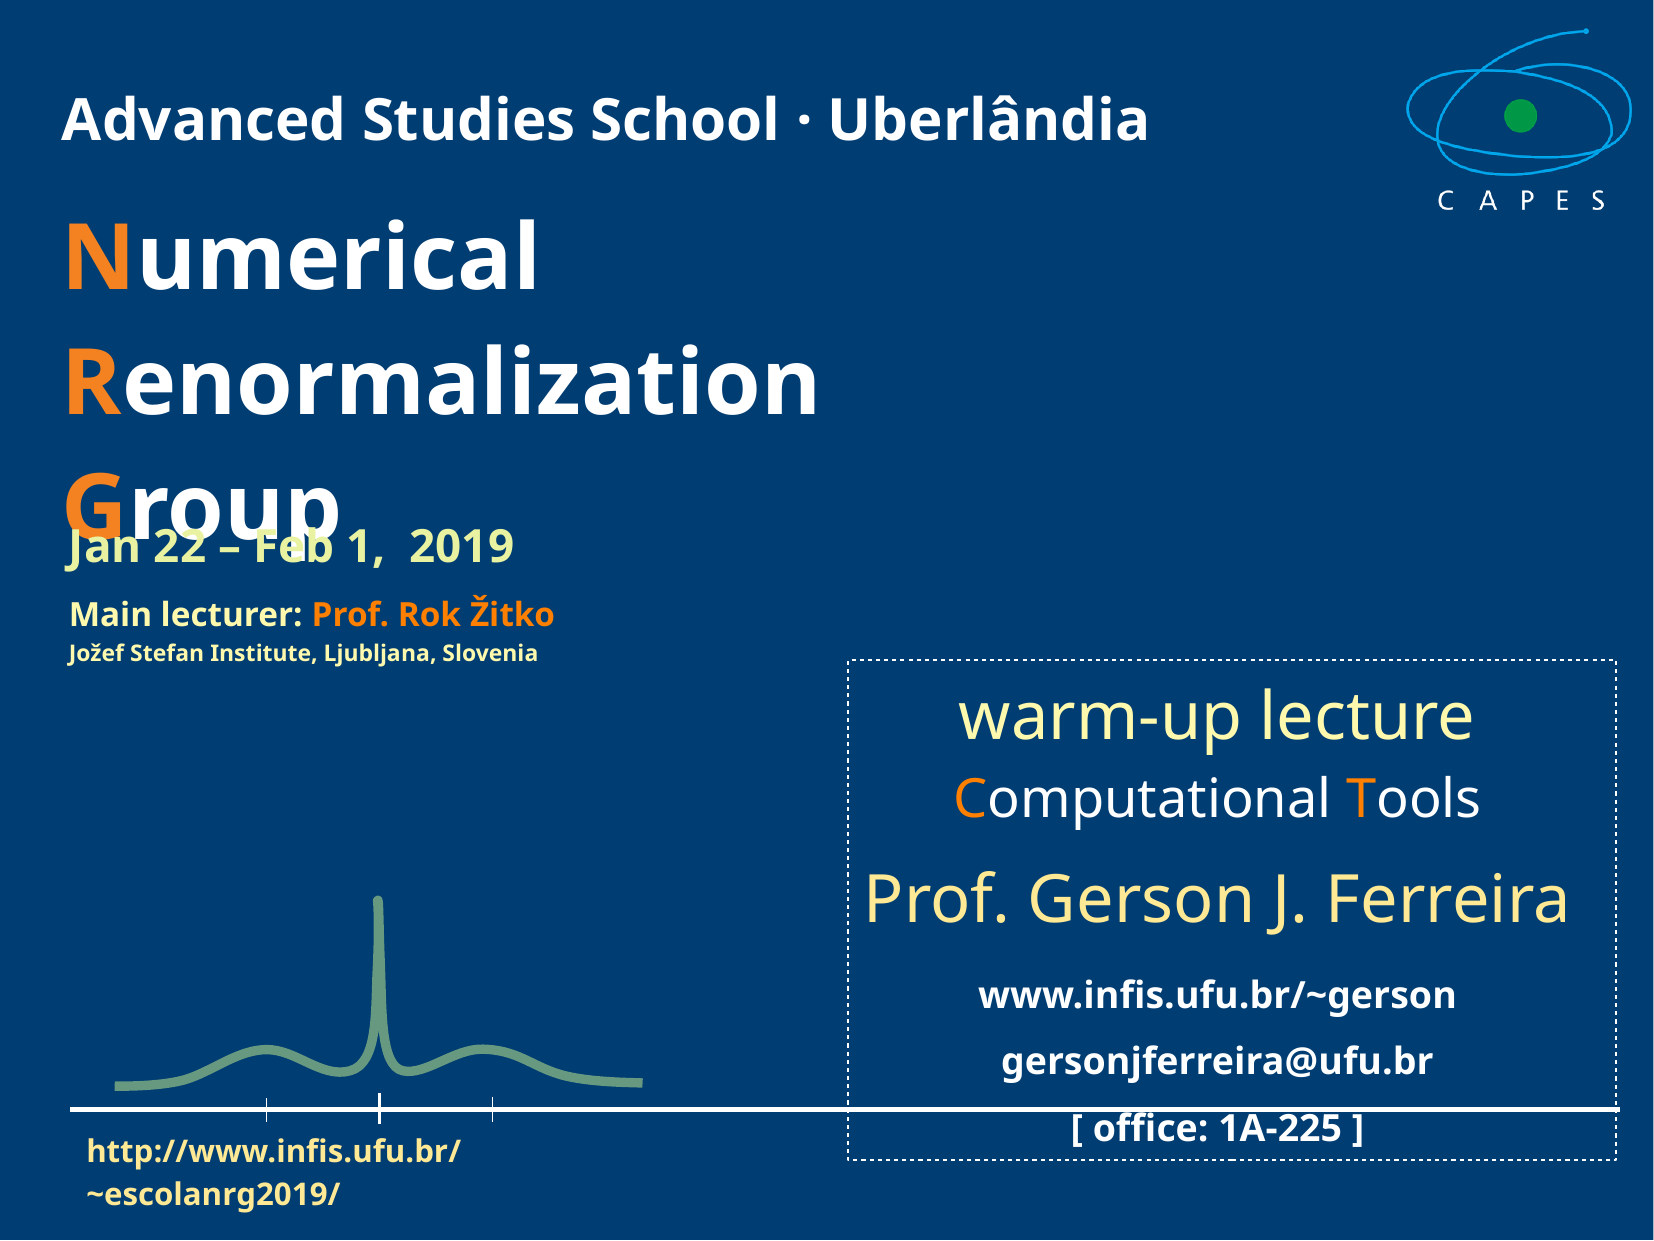

Advanced Studies School · Uberlândia
Numerical
Renormalization
Group
Jan 22 – Feb 1, 2019
Main lecturer: Prof. Rok Žitko
Jožef Stefan Institute, Ljubljana, Slovenia
warm-up lecture
Computational Tools
Prof. Gerson J. Ferreira
www.infis.ufu.br/~gerson
gersonjferreira@ufu.br
[ office: 1A-225 ]
http://www.infis.ufu.br/~escolanrg2019/